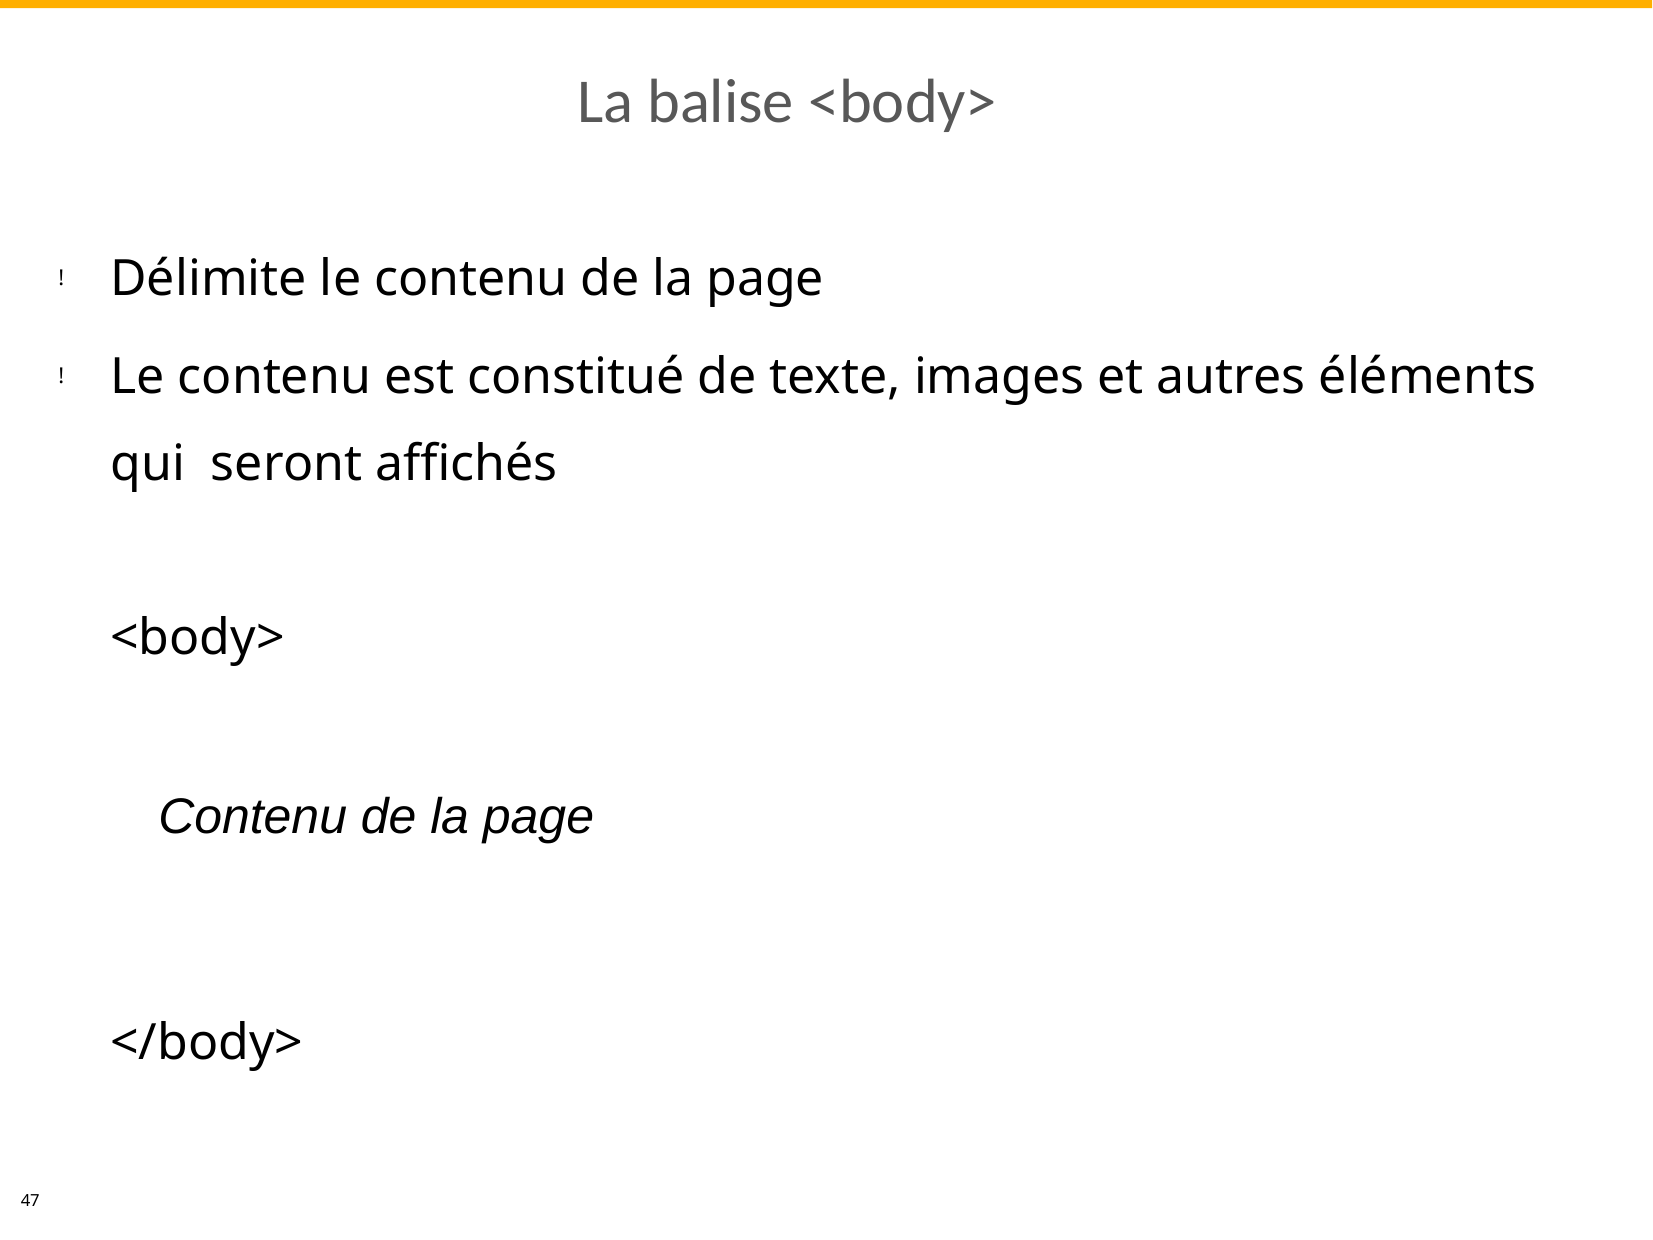

# La balise <body>
Délimite le contenu de la page
Le contenu est constitué de texte, images et autres éléments qui seront affichés
!
!
<body>
Contenu de la page
</body>